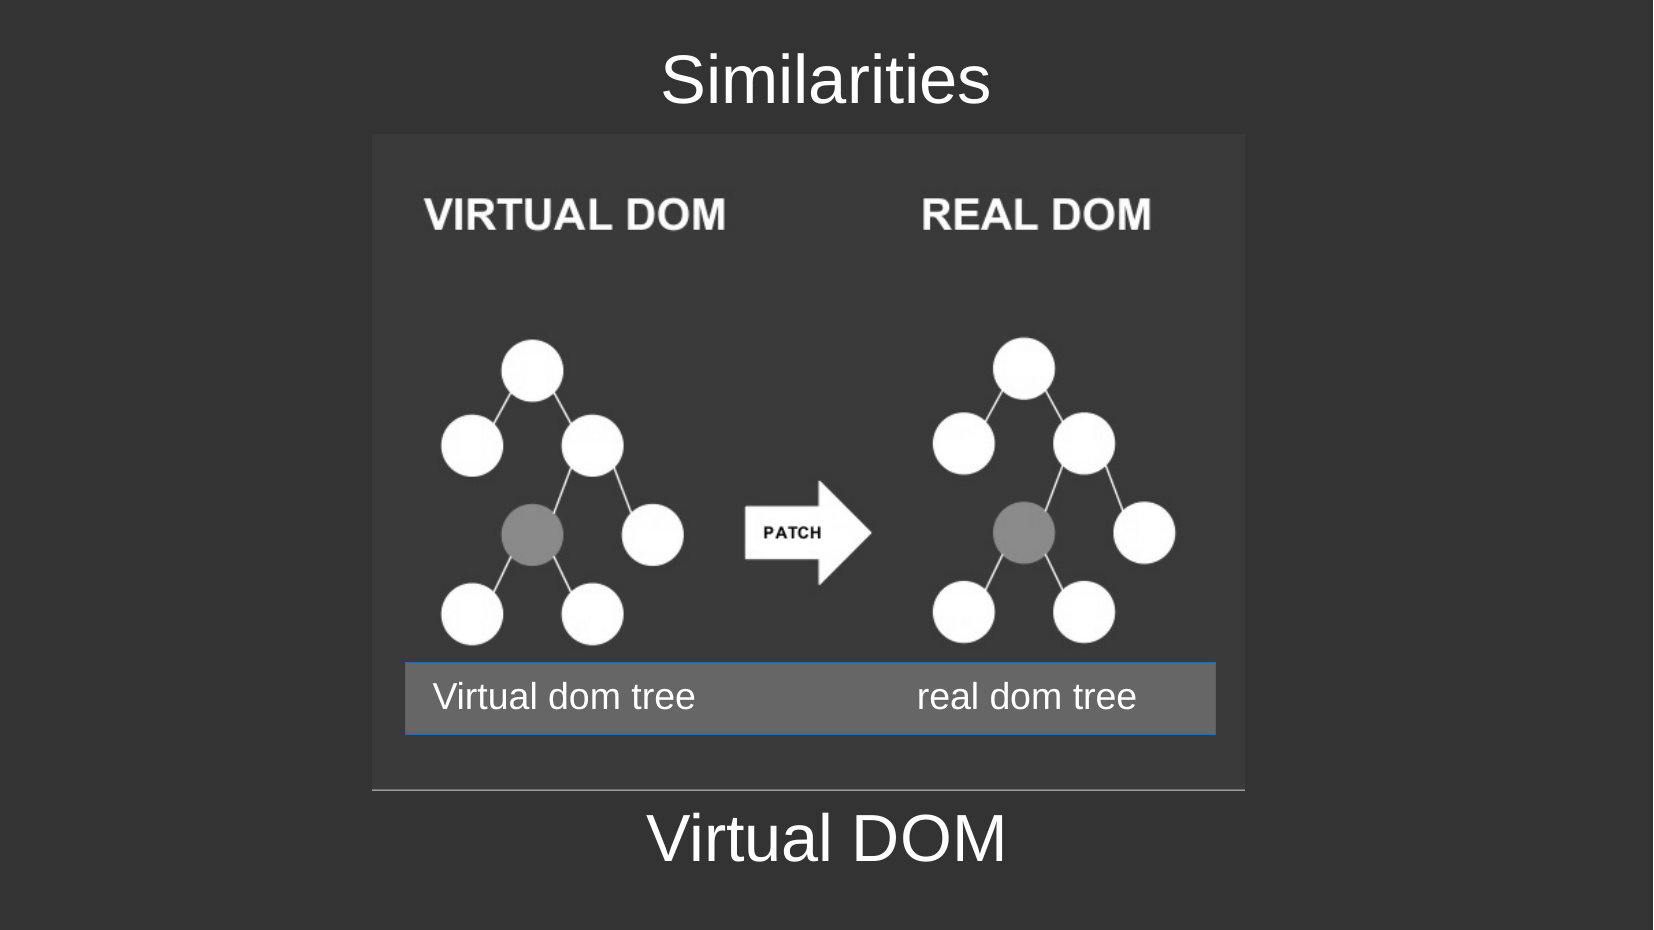

# Similarities
Virtual dom tree
real dom tree
Virtual DOM